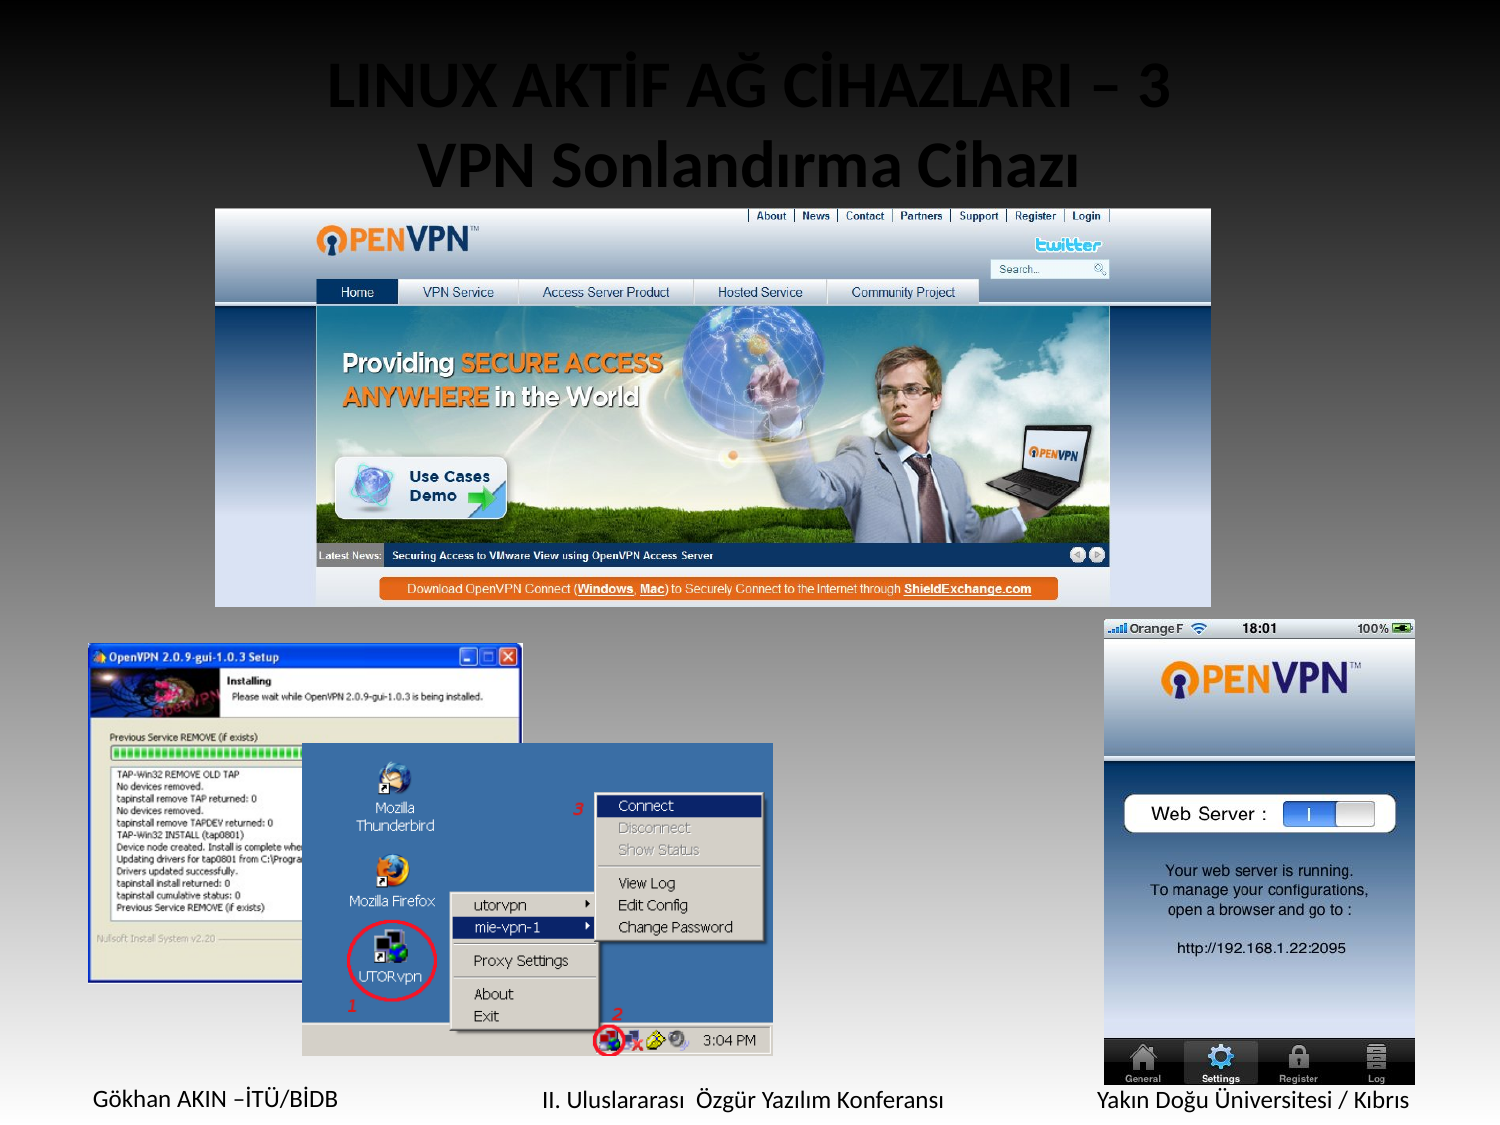

LINUX AKTİF AĞ CİHAZLARI – 3
VPN Sonlandırma Cihazı